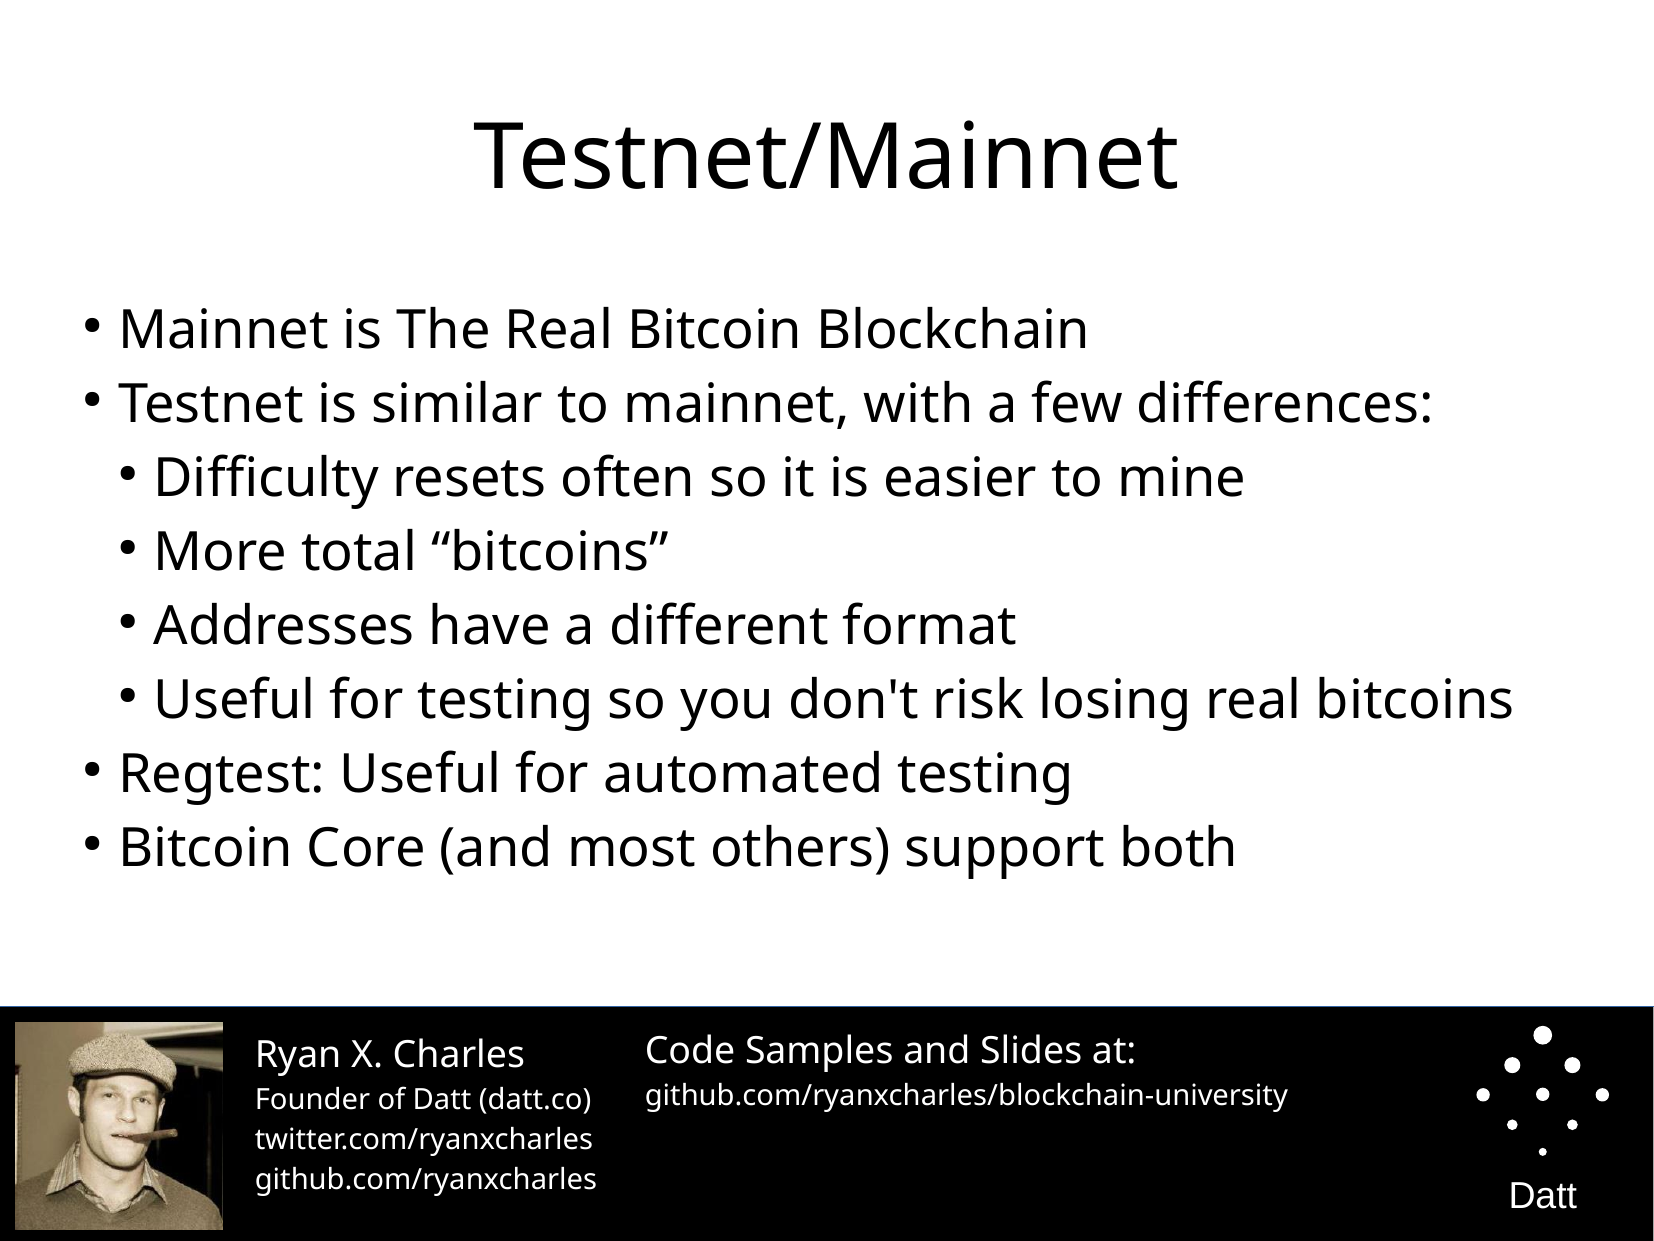

# Testnet/Mainnet
Mainnet is The Real Bitcoin Blockchain
Testnet is similar to mainnet, with a few differences:
Difficulty resets often so it is easier to mine
More total “bitcoins”
Addresses have a different format
Useful for testing so you don't risk losing real bitcoins
Regtest: Useful for automated testing
Bitcoin Core (and most others) support both
Code Samples and Slides at:
github.com/ryanxcharles/blockchain-university
Ryan X. Charles
Founder of Datt (datt.co)
twitter.com/ryanxcharles
github.com/ryanxcharles
Datt